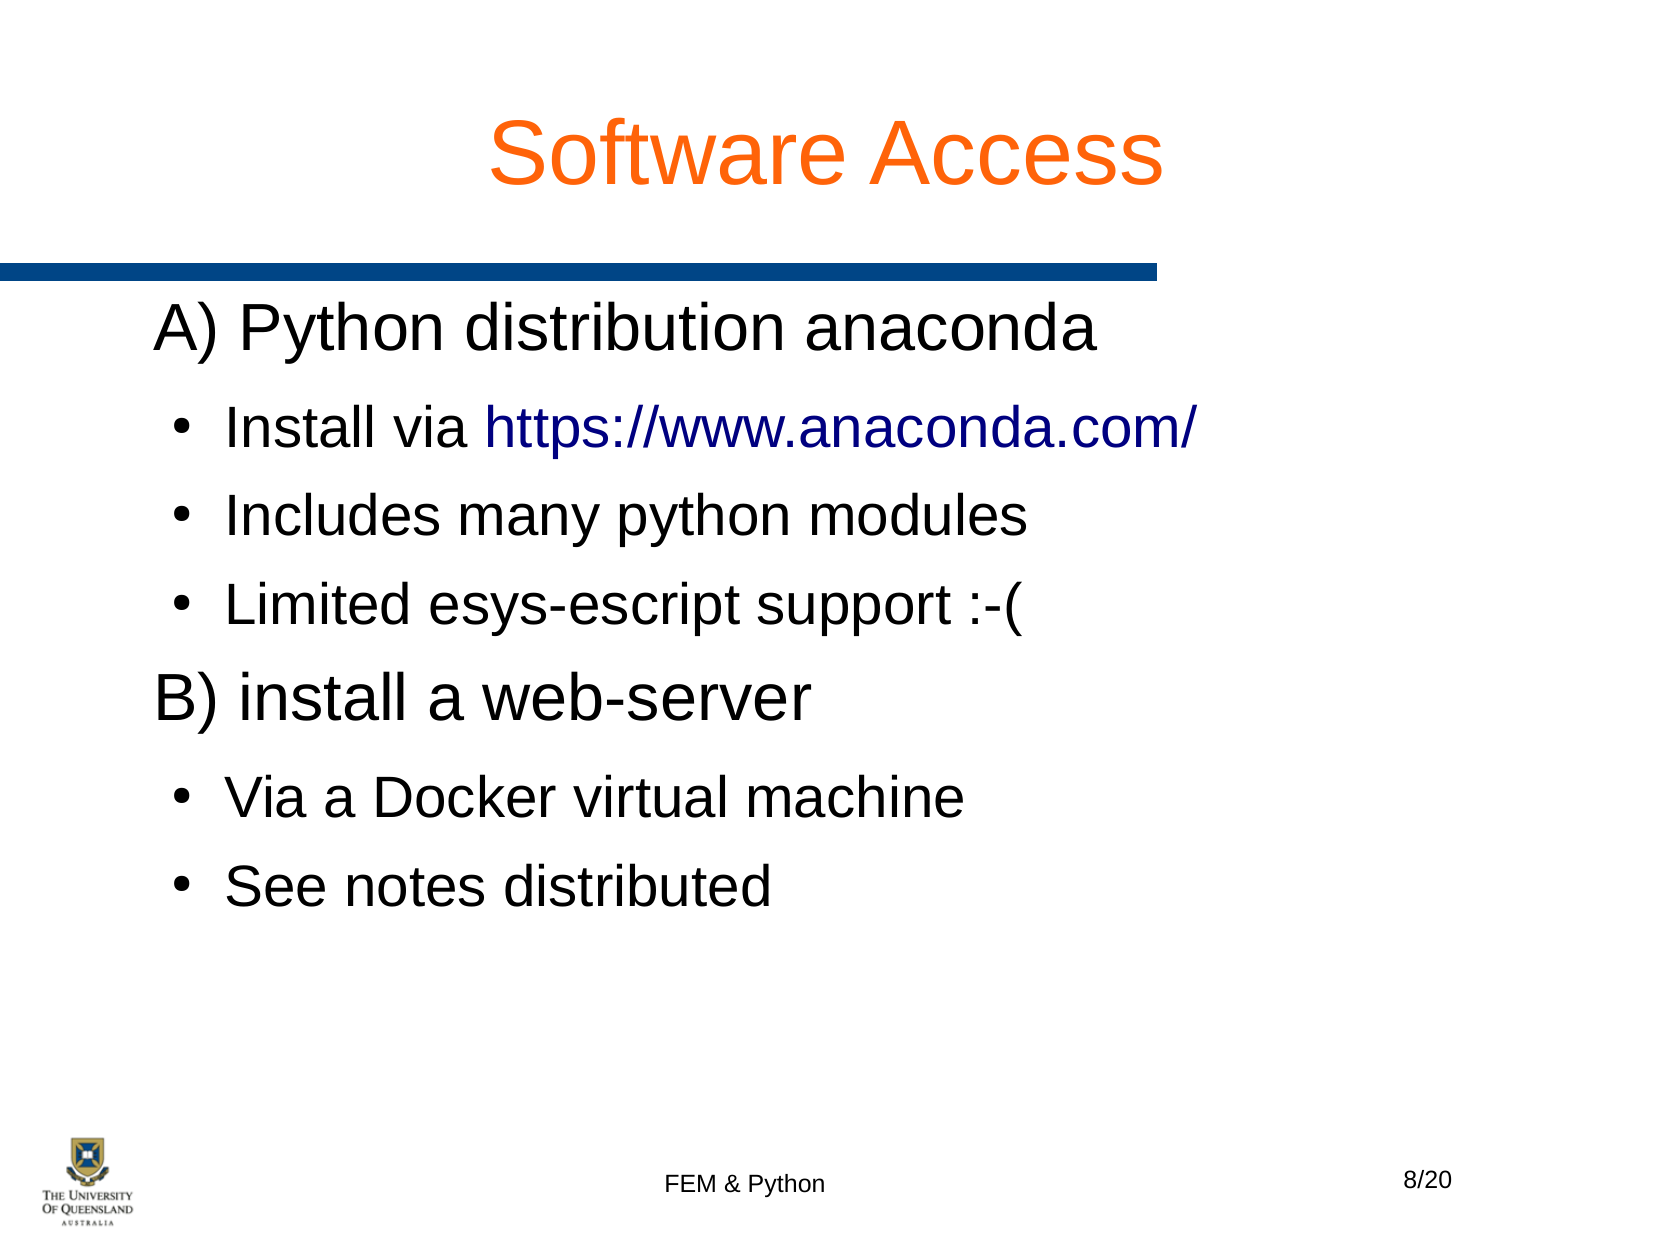

# Software Access
A) Python distribution anaconda
Install via https://www.anaconda.com/
Includes many python modules
Limited esys-escript support :-(
B) install a web-server
Via a Docker virtual machine
See notes distributed